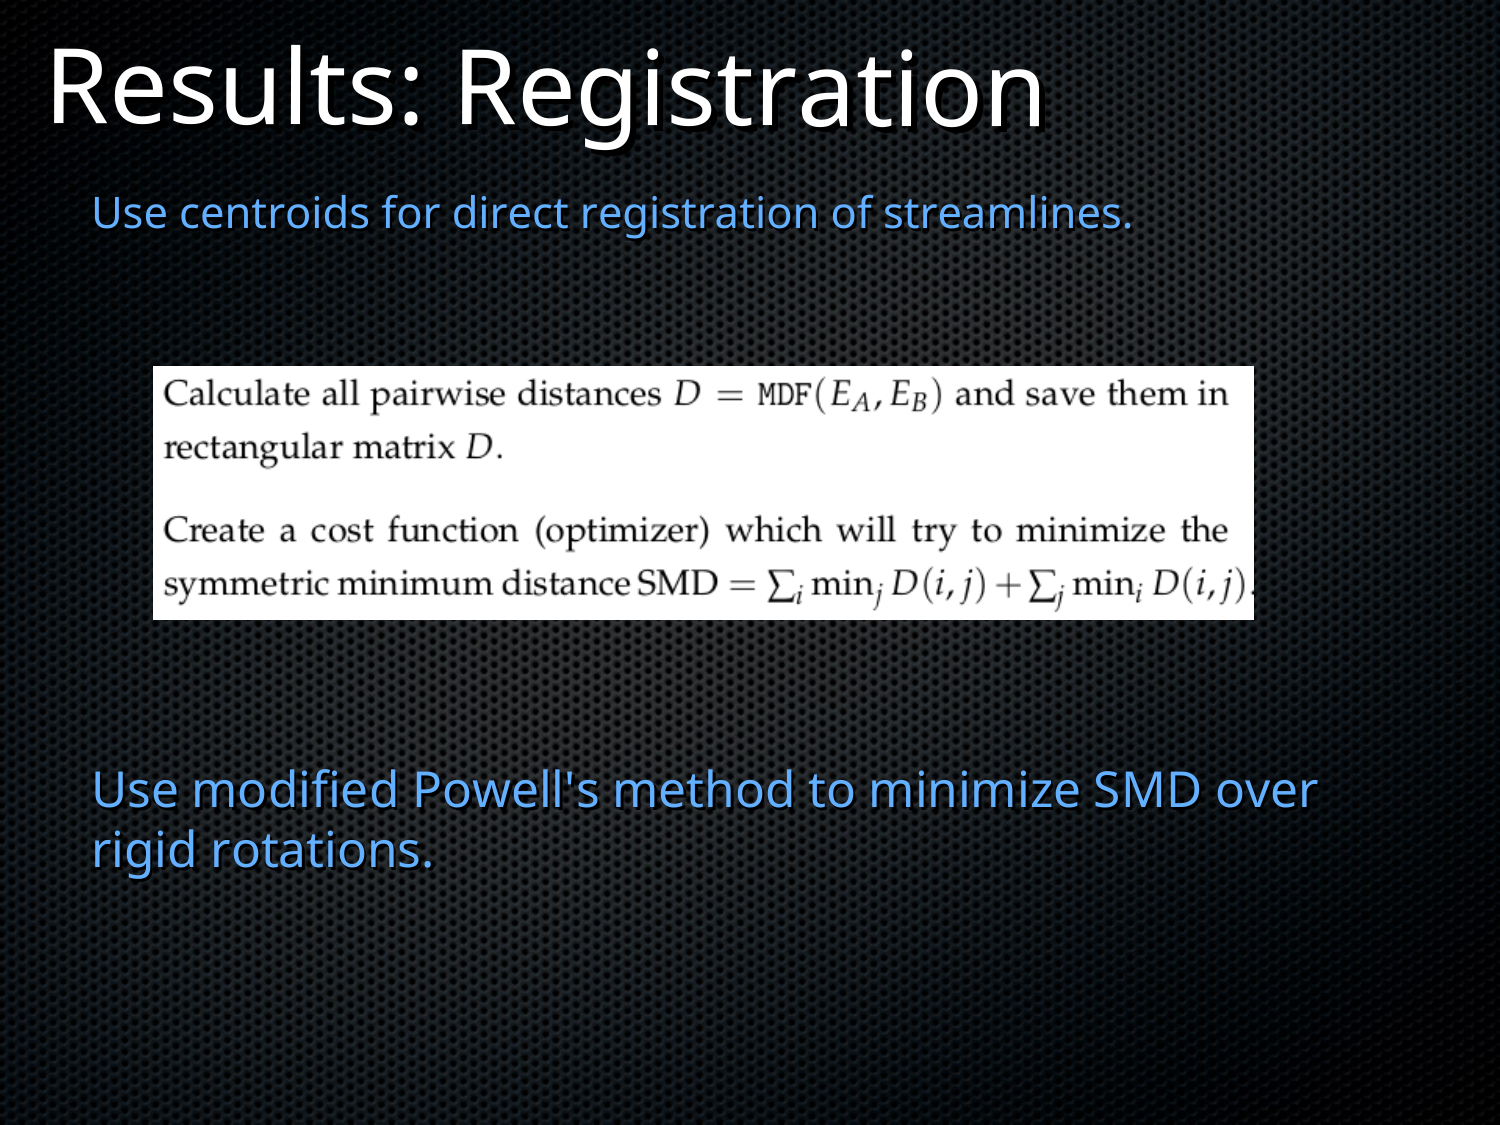

# Results: Registration
Use centroids for direct registration of streamlines.
Use modified Powell's method to minimize SMD over rigid rotations.